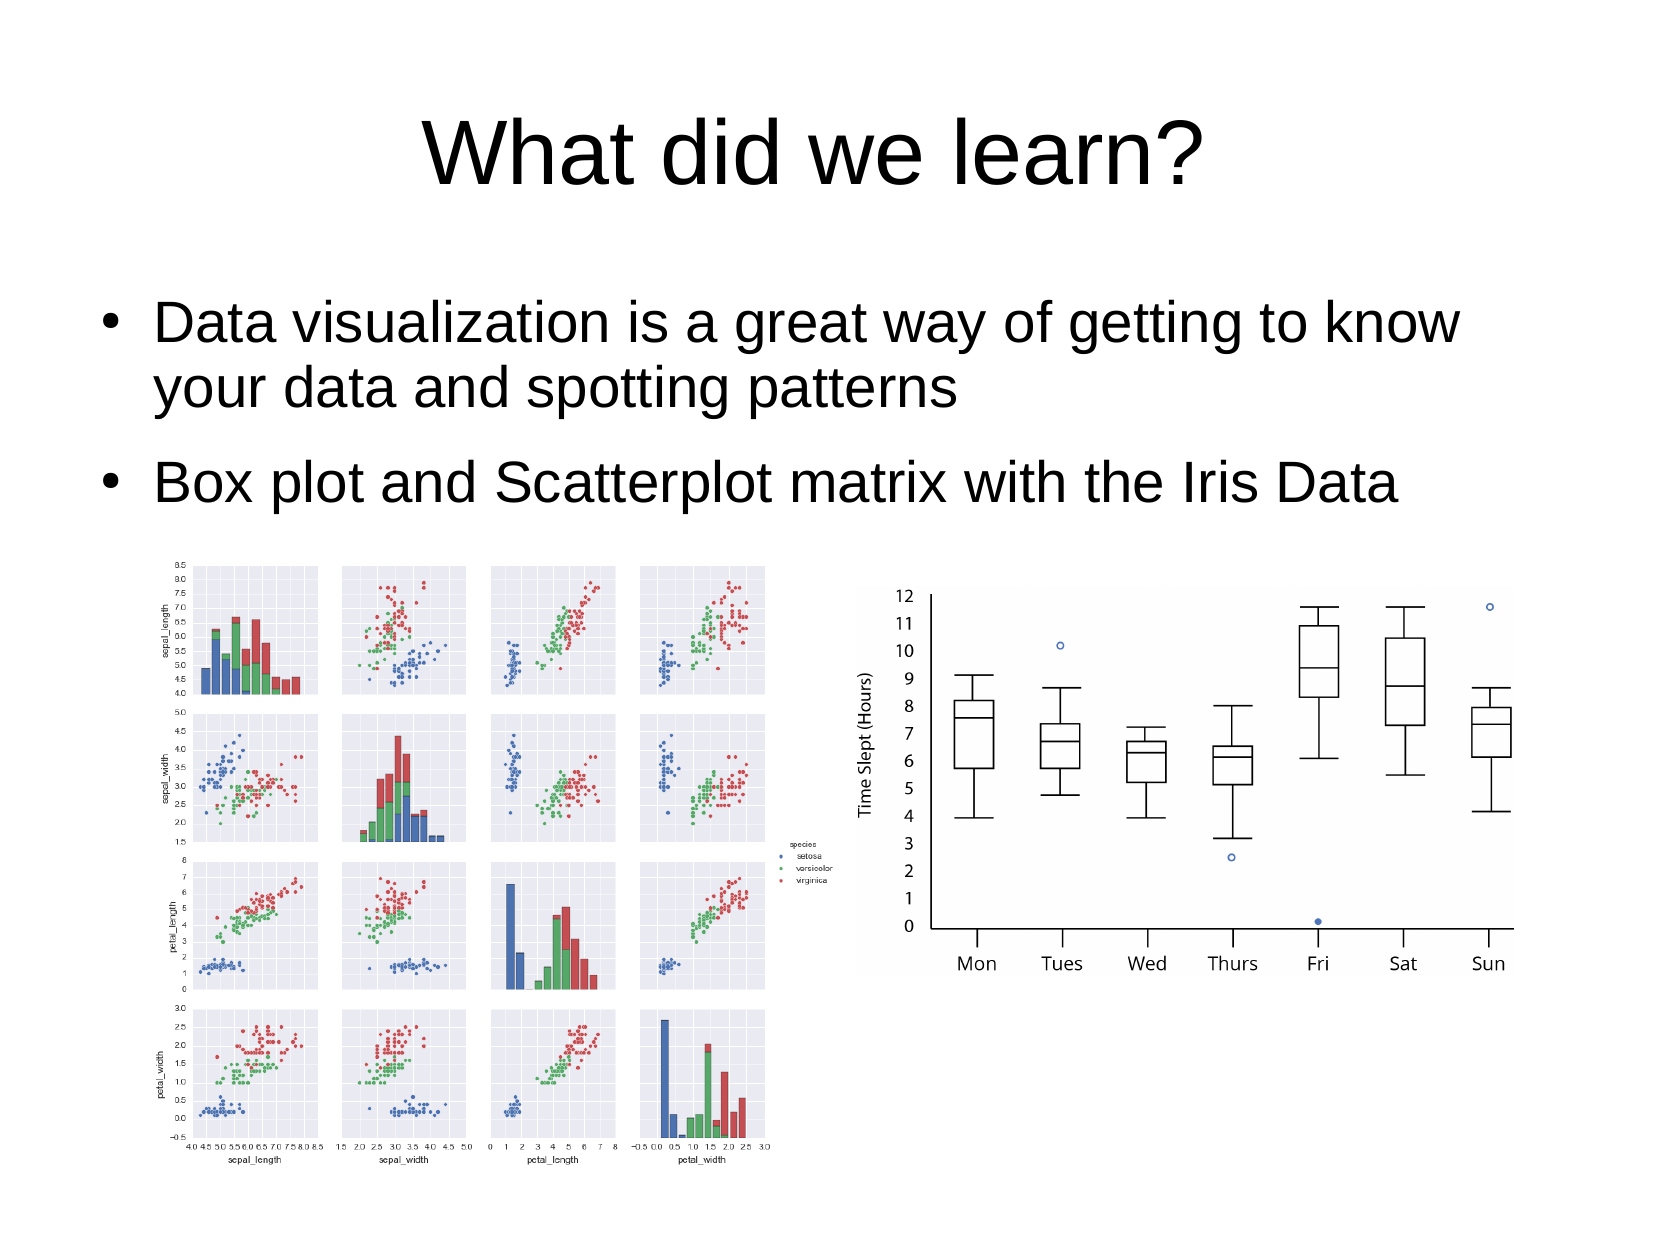

# What did we learn?
Data visualization is a great way of getting to know your data and spotting patterns
Box plot and Scatterplot matrix with the Iris Data